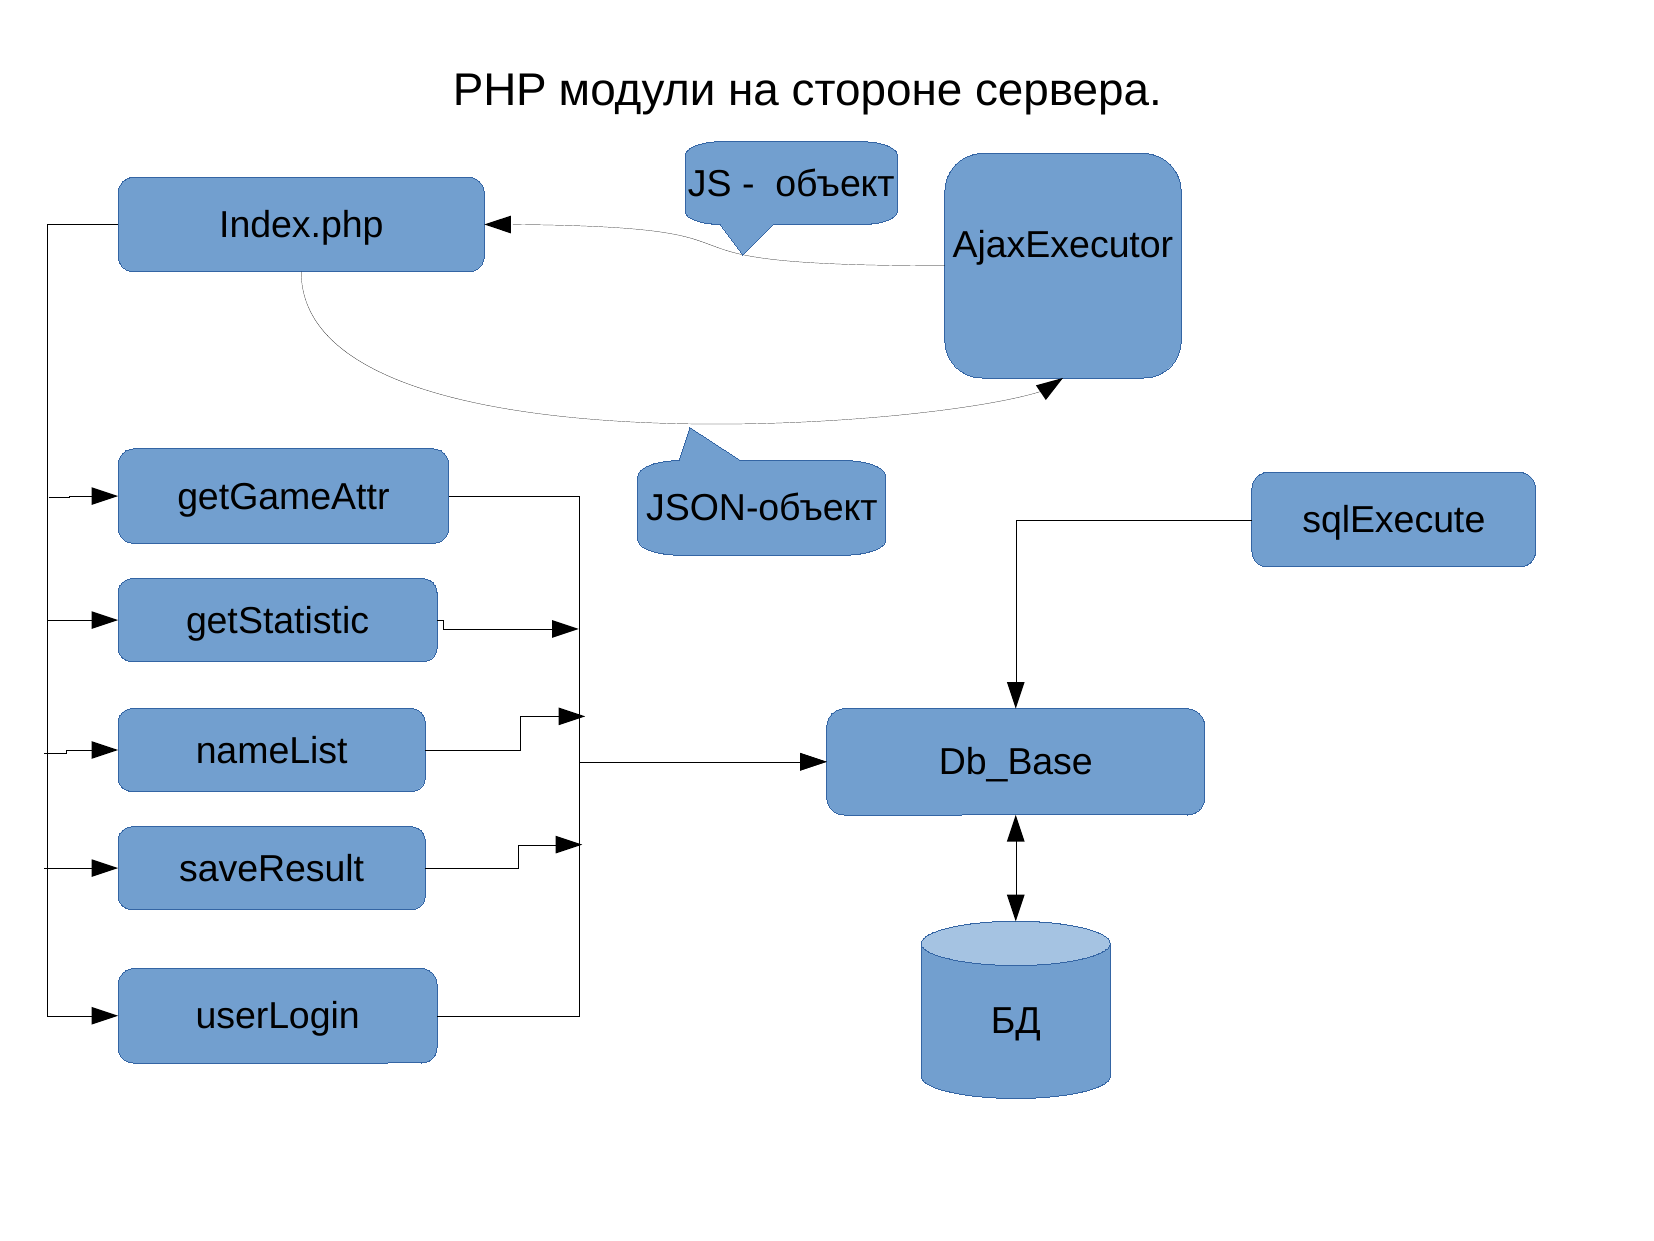

# PHP модули на стороне сервера.
JS - объект
AjaxExecutor
Index.php
getGameAttr
JSON-объект
sqlExecute
getStatistic
nameList
Db_Base
saveResult
БД
userLogin